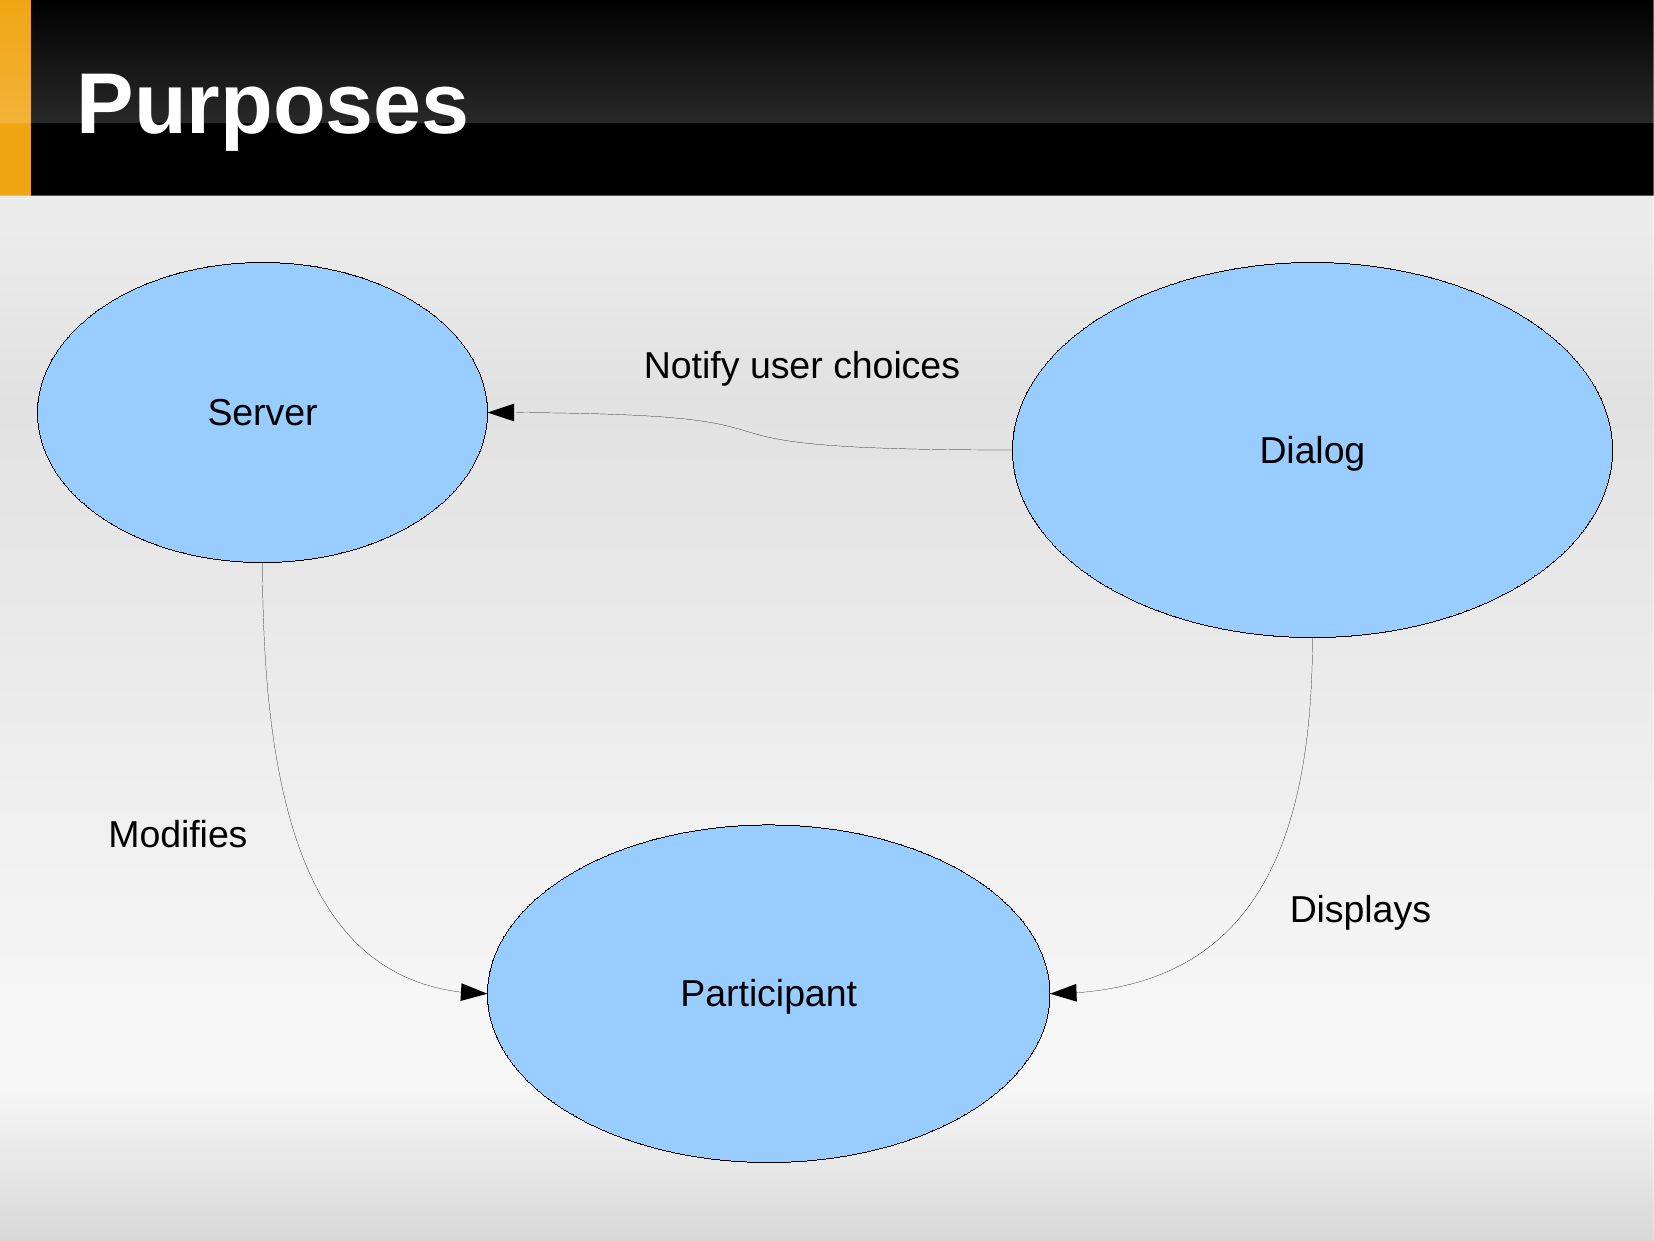

# Purposes
Server
Dialog
Notify user choices
Modifies
Participant
Displays